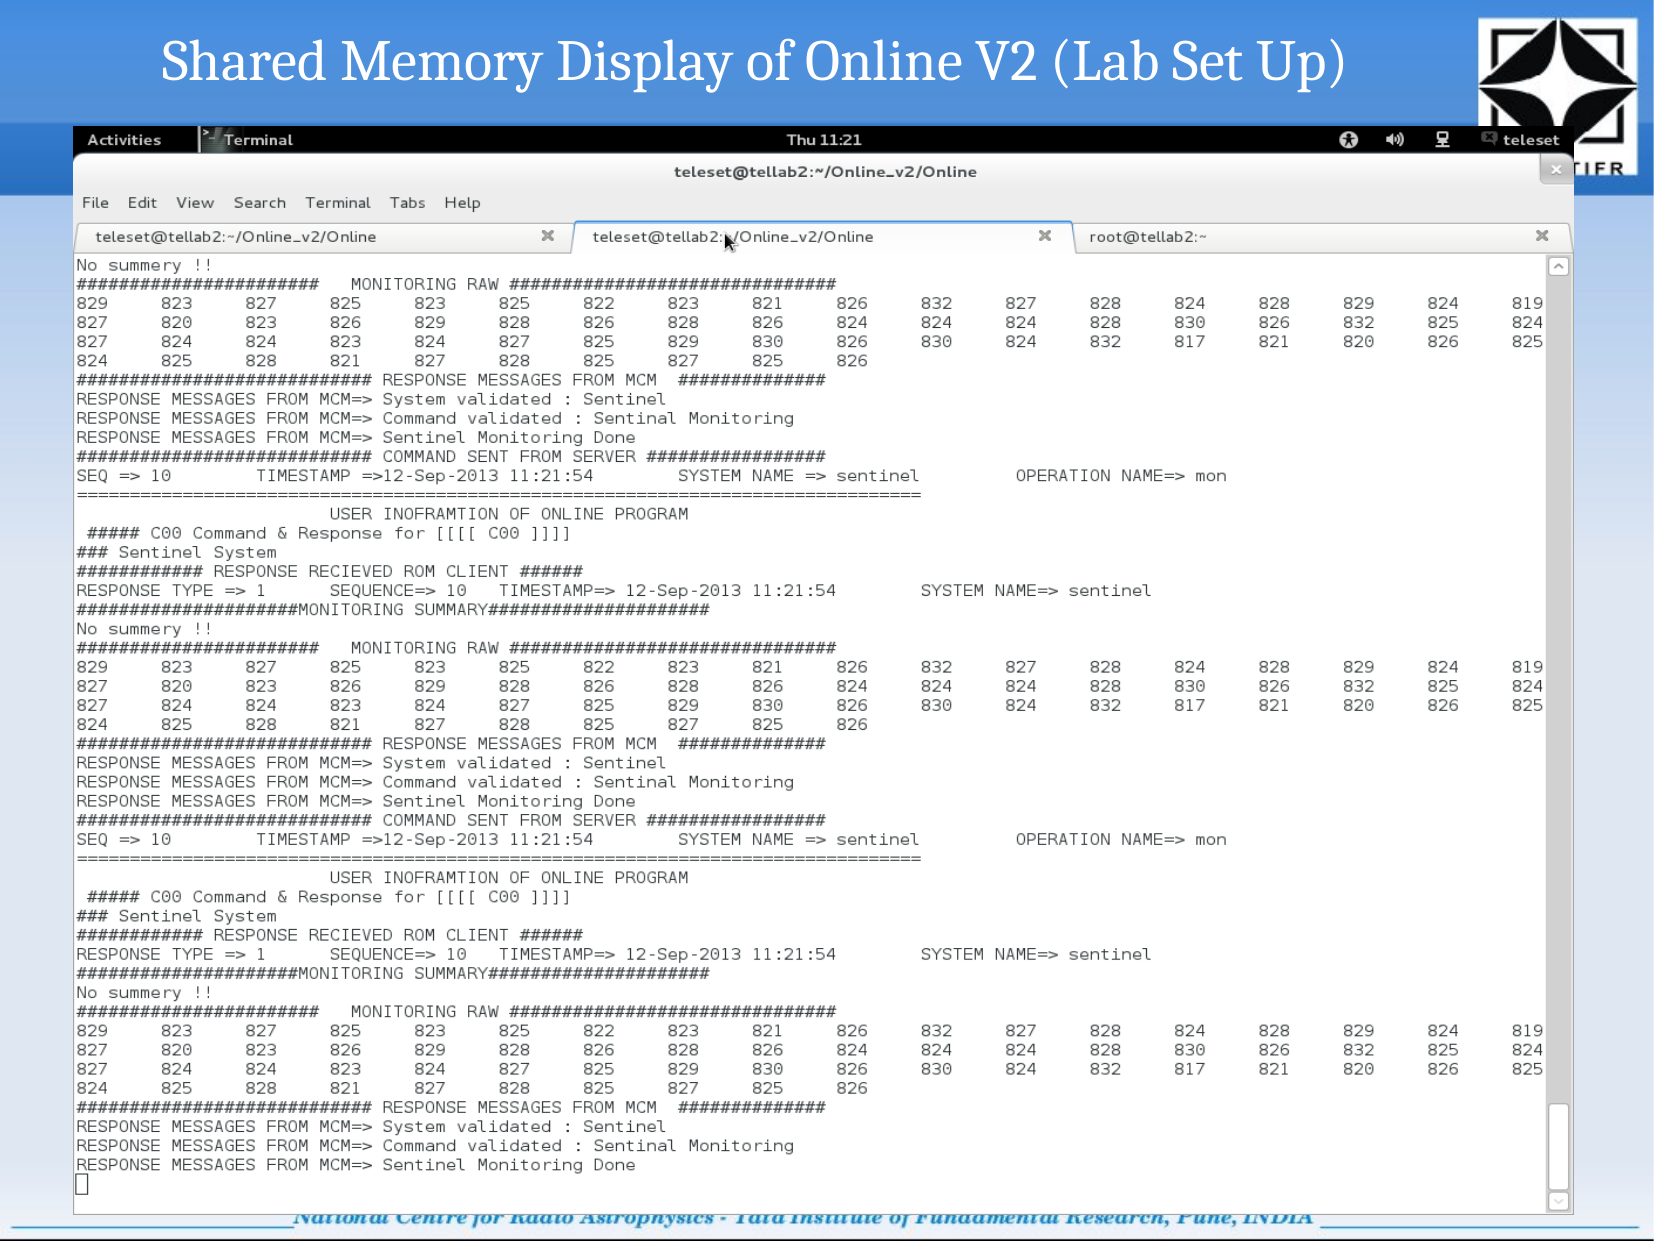

Shared Memory Display of Online V2 (Lab Set Up)